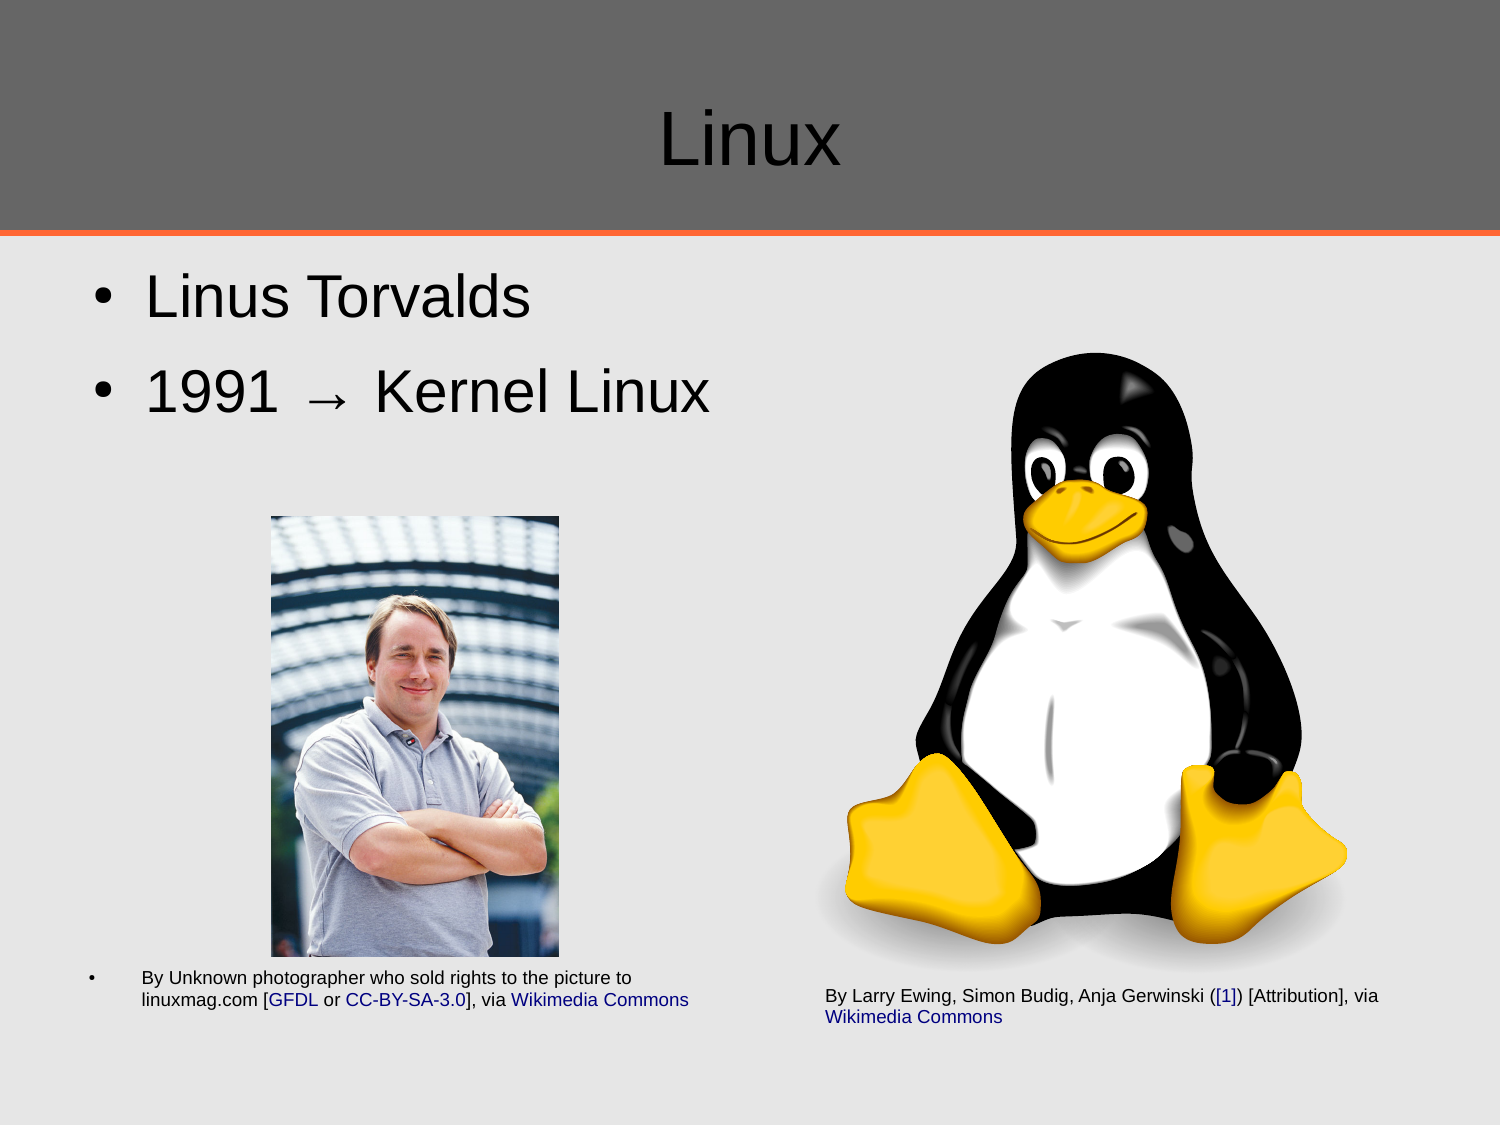

# Linux
Linus Torvalds
1991 → Kernel Linux
By Unknown photographer who sold rights to the picture to linuxmag.com [GFDL or CC-BY-SA-3.0], via Wikimedia Commons
By Larry Ewing, Simon Budig, Anja Gerwinski ([1]) [Attribution], via Wikimedia Commons